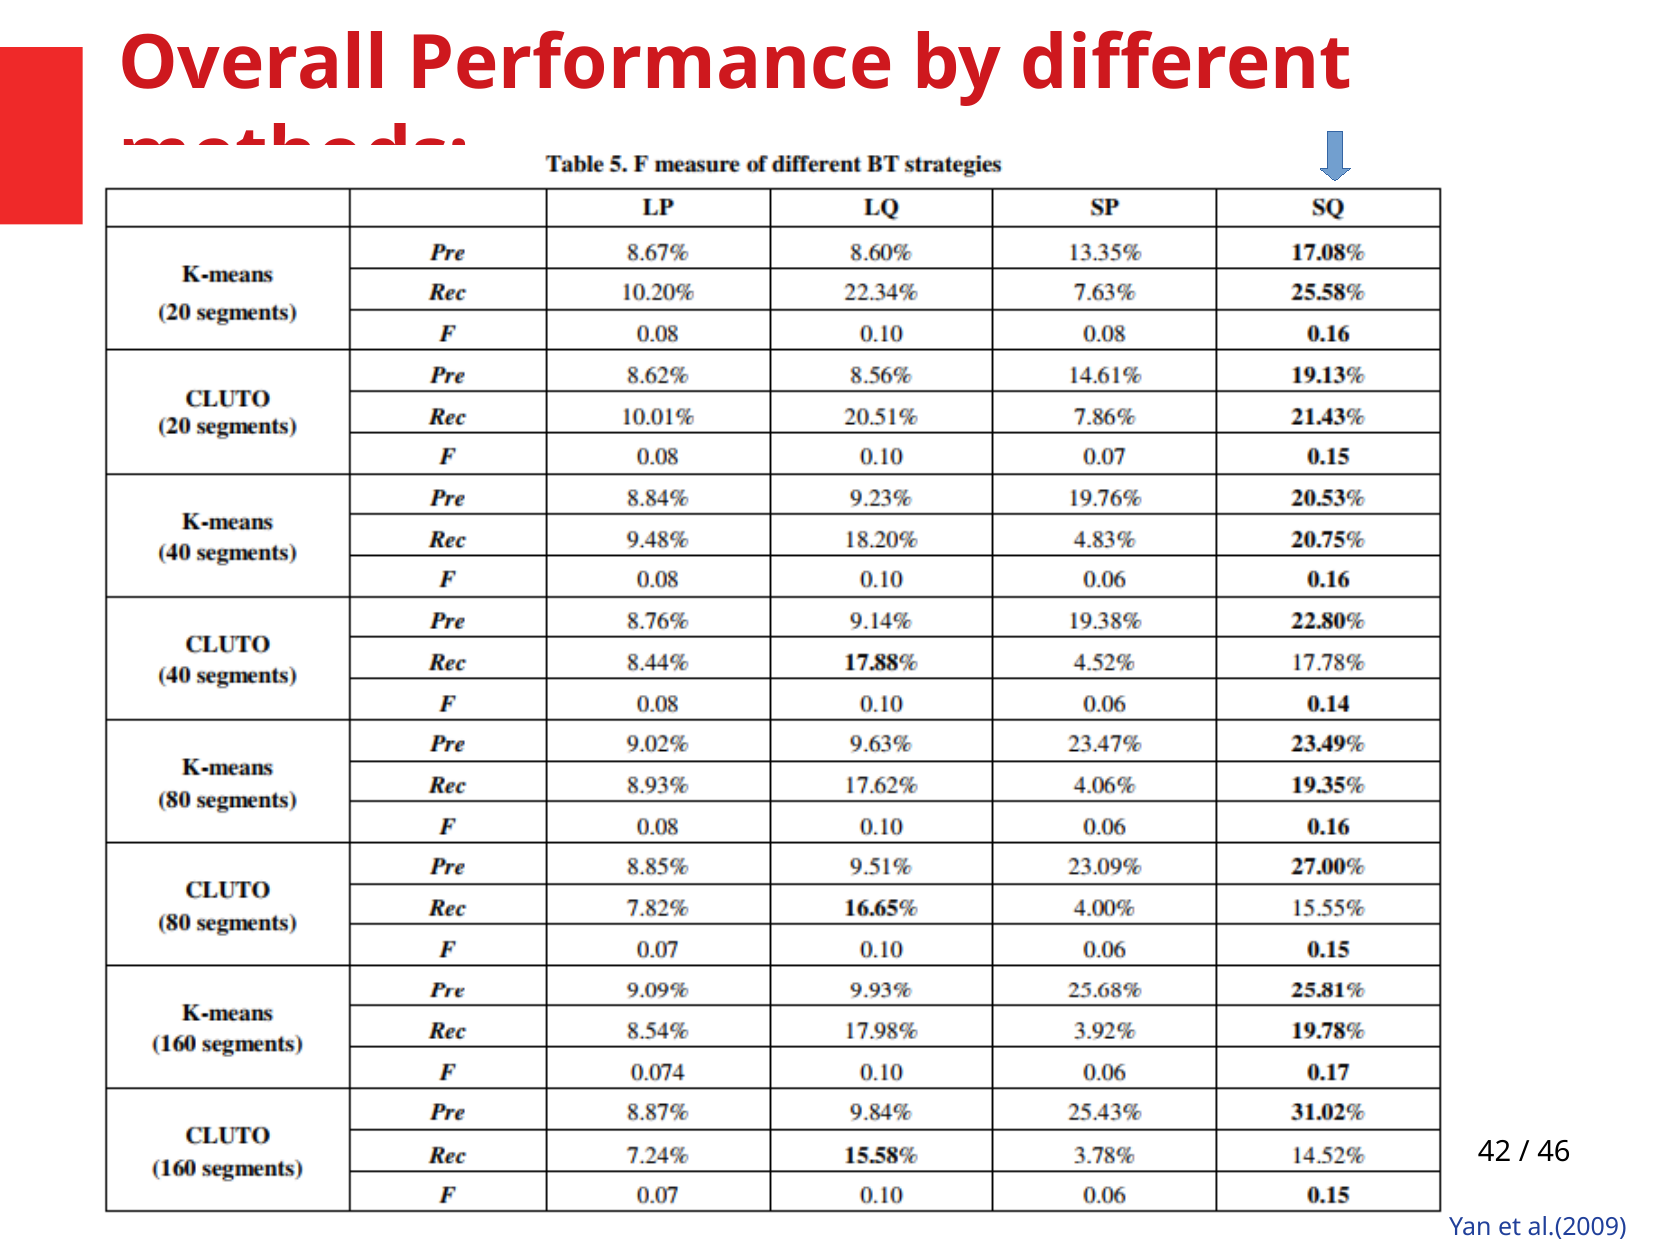

# Overall Performance by different methods:
42
Yan et al.(2009)